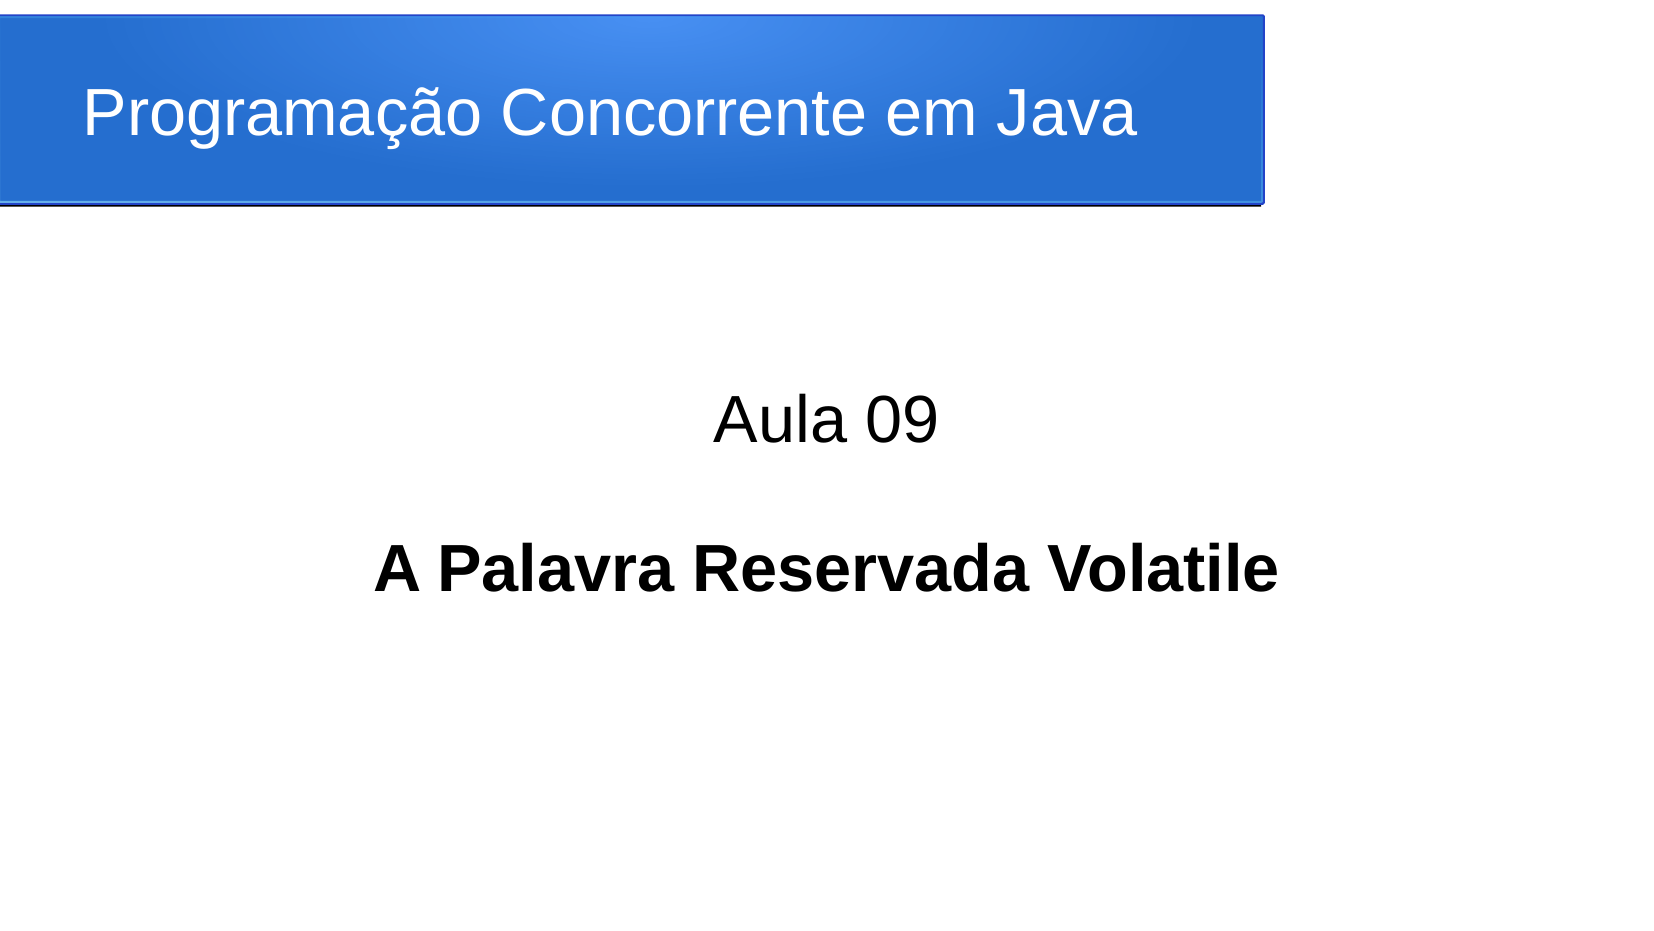

# Programação Concorrente em Java
Aula 09
A Palavra Reservada Volatile